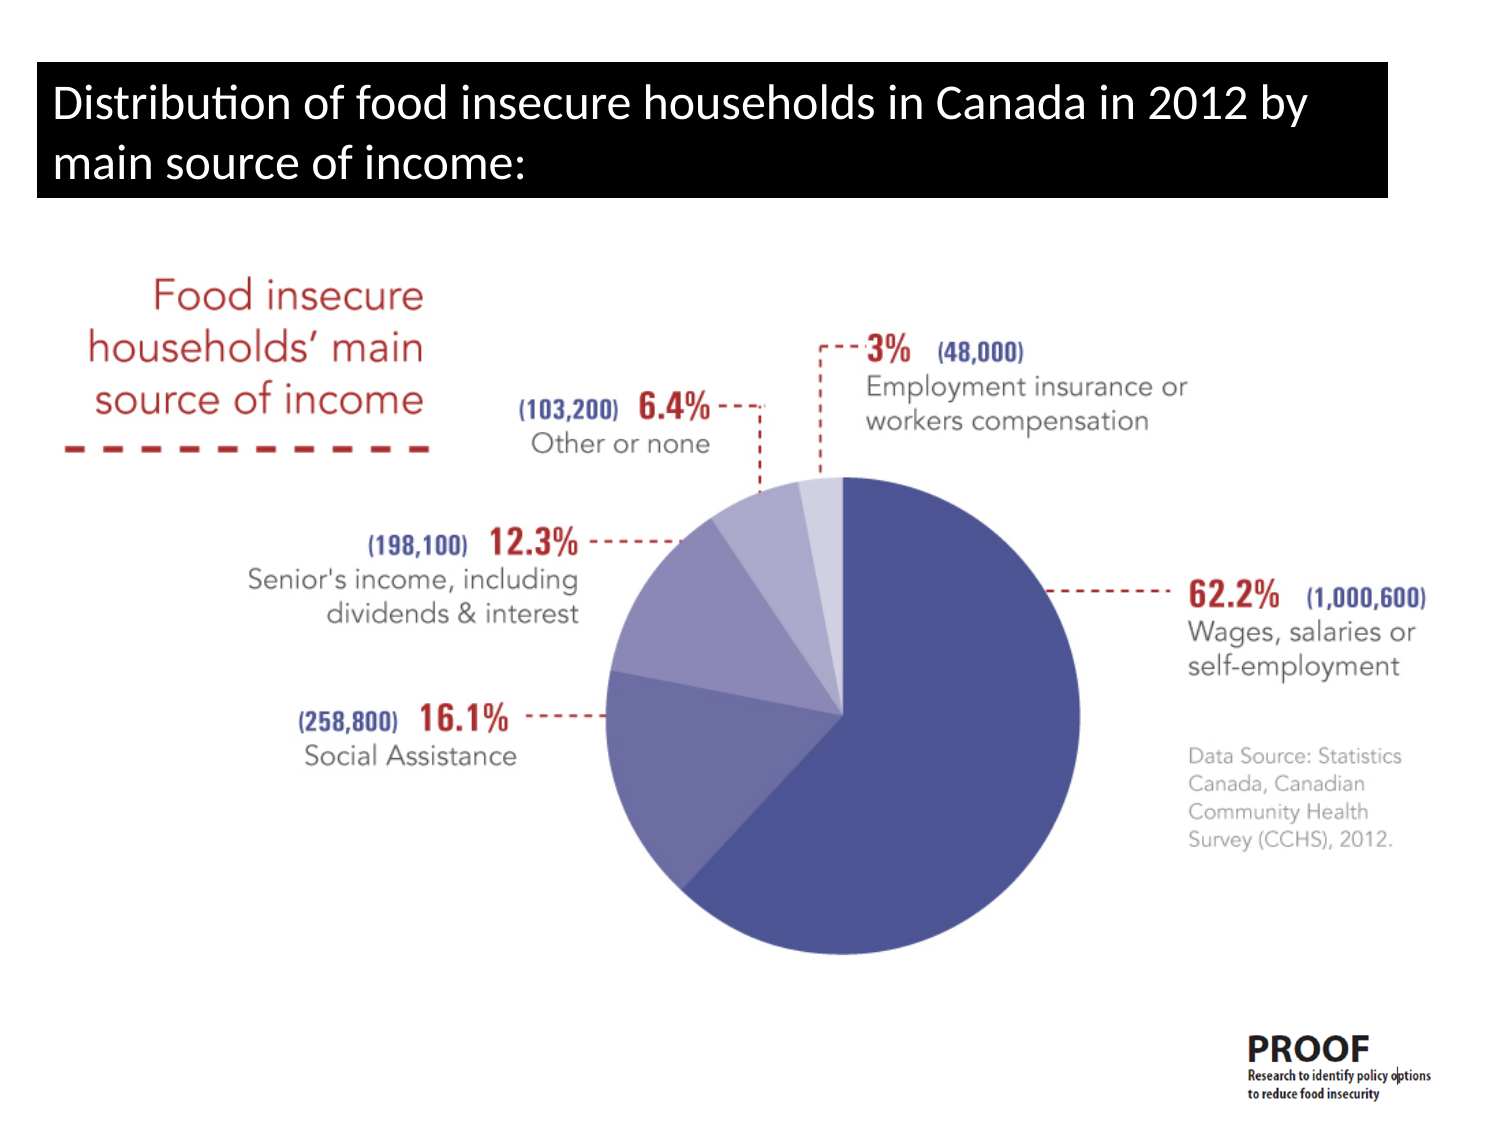

Distribution of food insecure households in Canada in 2012 by main source of income: